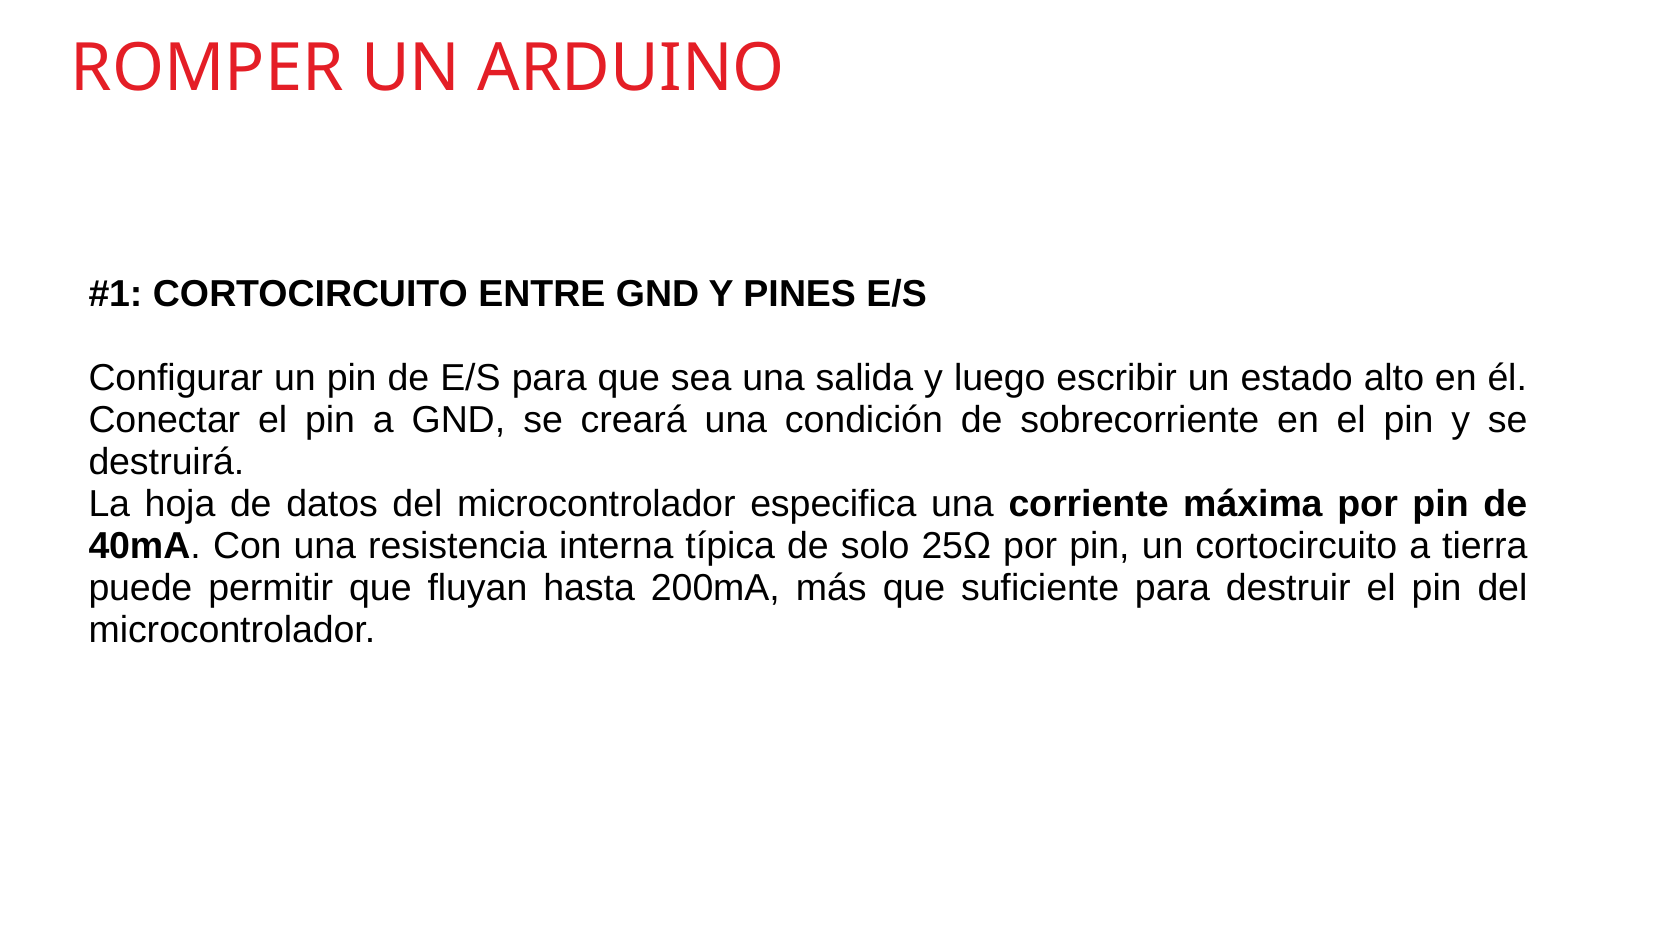

# ROMPER UN ARDUINO
#1: CORTOCIRCUITO ENTRE GND Y PINES E/S
Configurar un pin de E/S para que sea una salida y luego escribir un estado alto en él. Conectar el pin a GND, se creará una condición de sobrecorriente en el pin y se destruirá.
La hoja de datos del microcontrolador especifica una corriente máxima por pin de 40mA. Con una resistencia interna típica de solo 25Ω por pin, un cortocircuito a tierra puede permitir que fluyan hasta 200mA, más que suficiente para destruir el pin del microcontrolador.